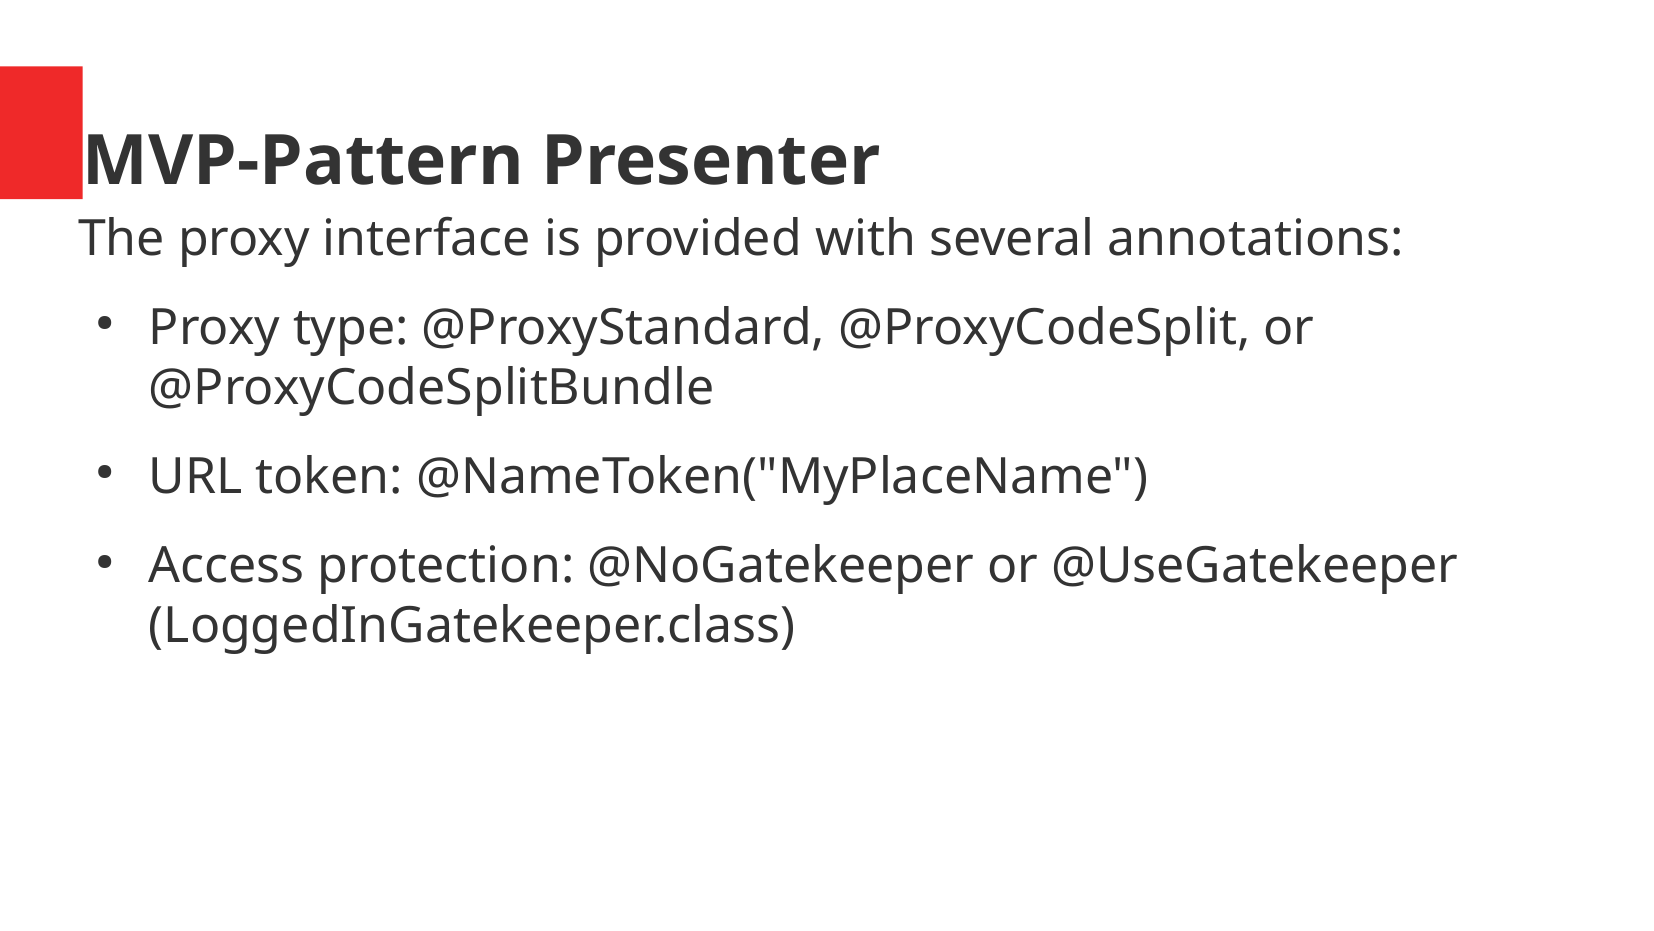

# MVP-Pattern Presenter
The proxy interface is provided with several annotations:
Proxy type: @ProxyStandard, @ProxyCodeSplit, or @ProxyCodeSplitBundle
URL token: @NameToken("MyPlaceName")
Access protection: @NoGatekeeper or @UseGatekeeper (LoggedInGatekeeper.class)